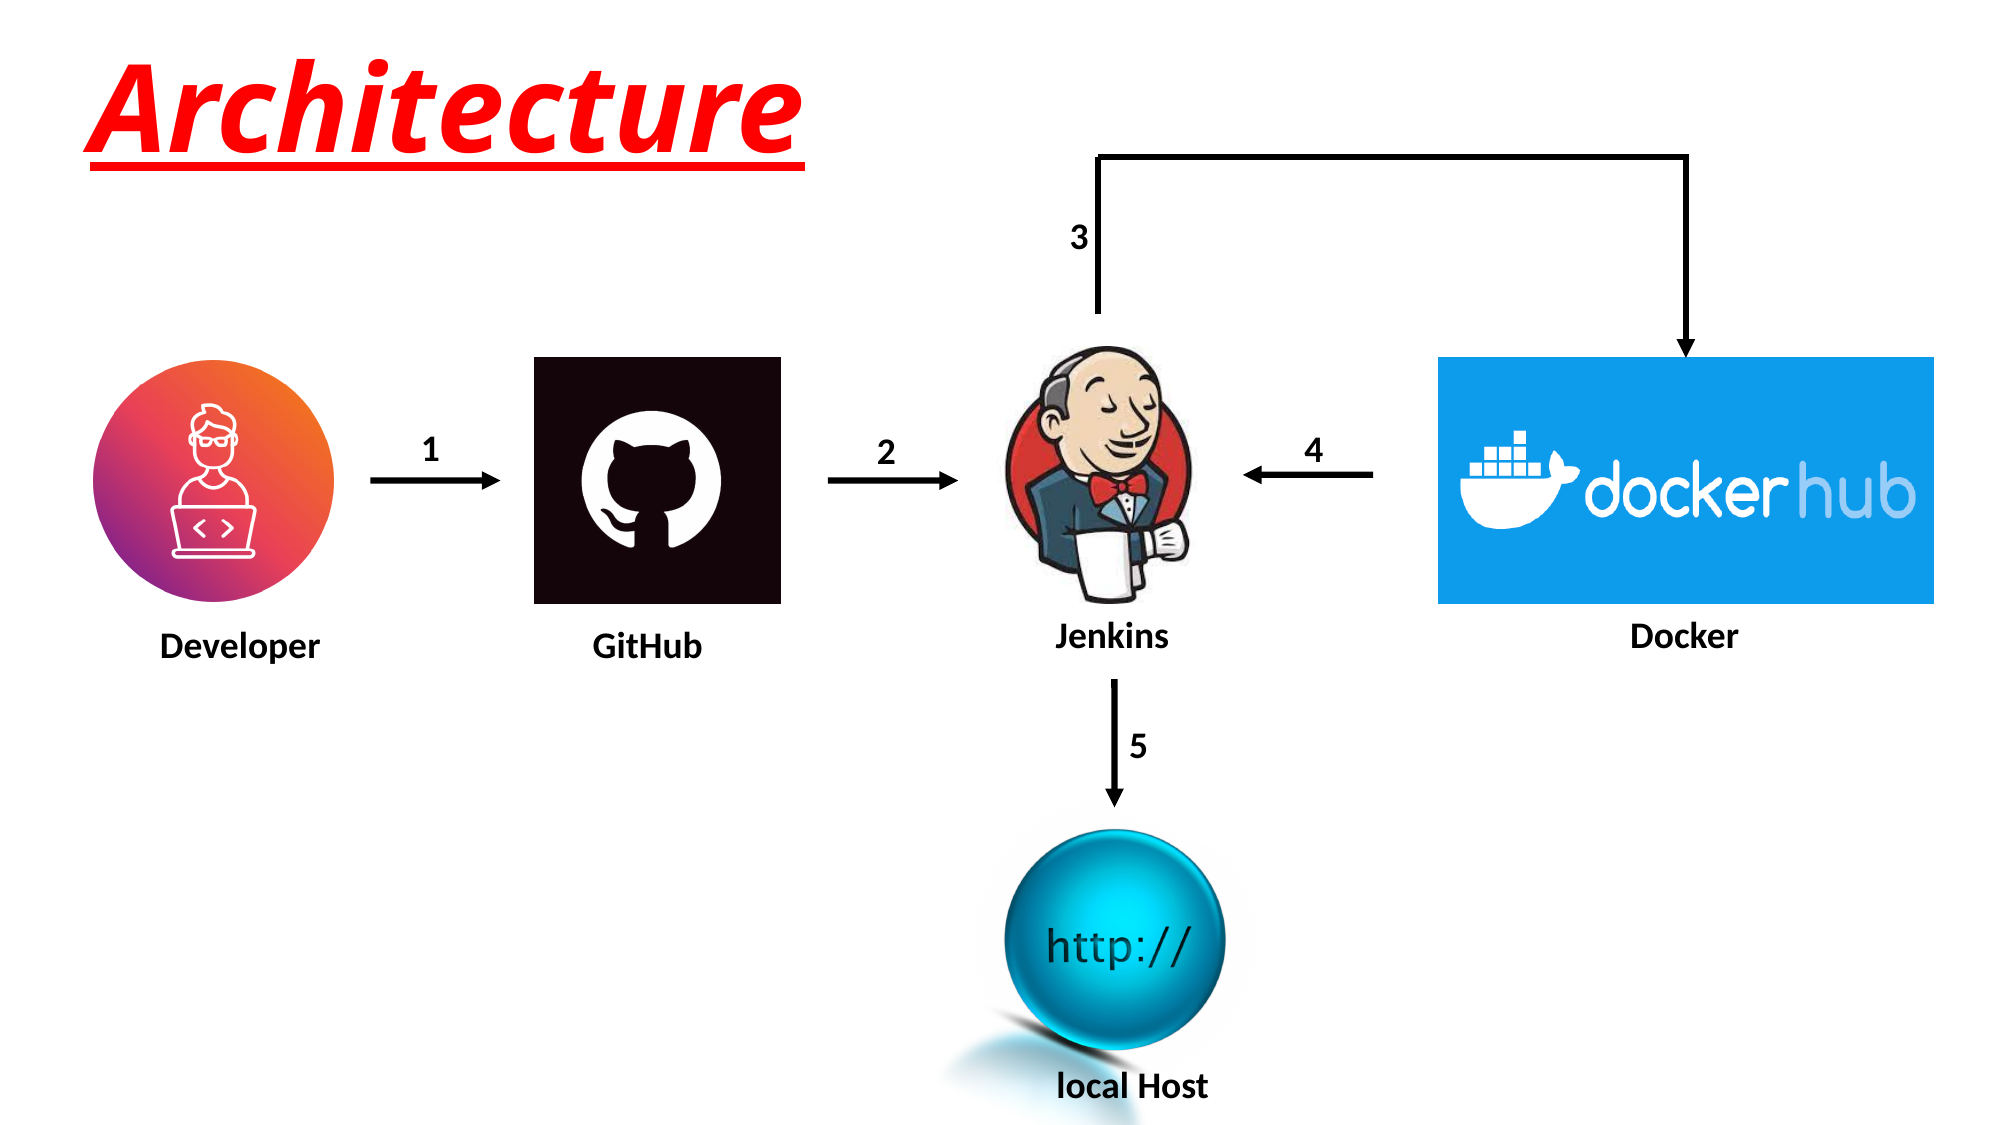

Architecture
3
1
4
2
Jenkins
Docker
Developer
GitHub
5
local Host